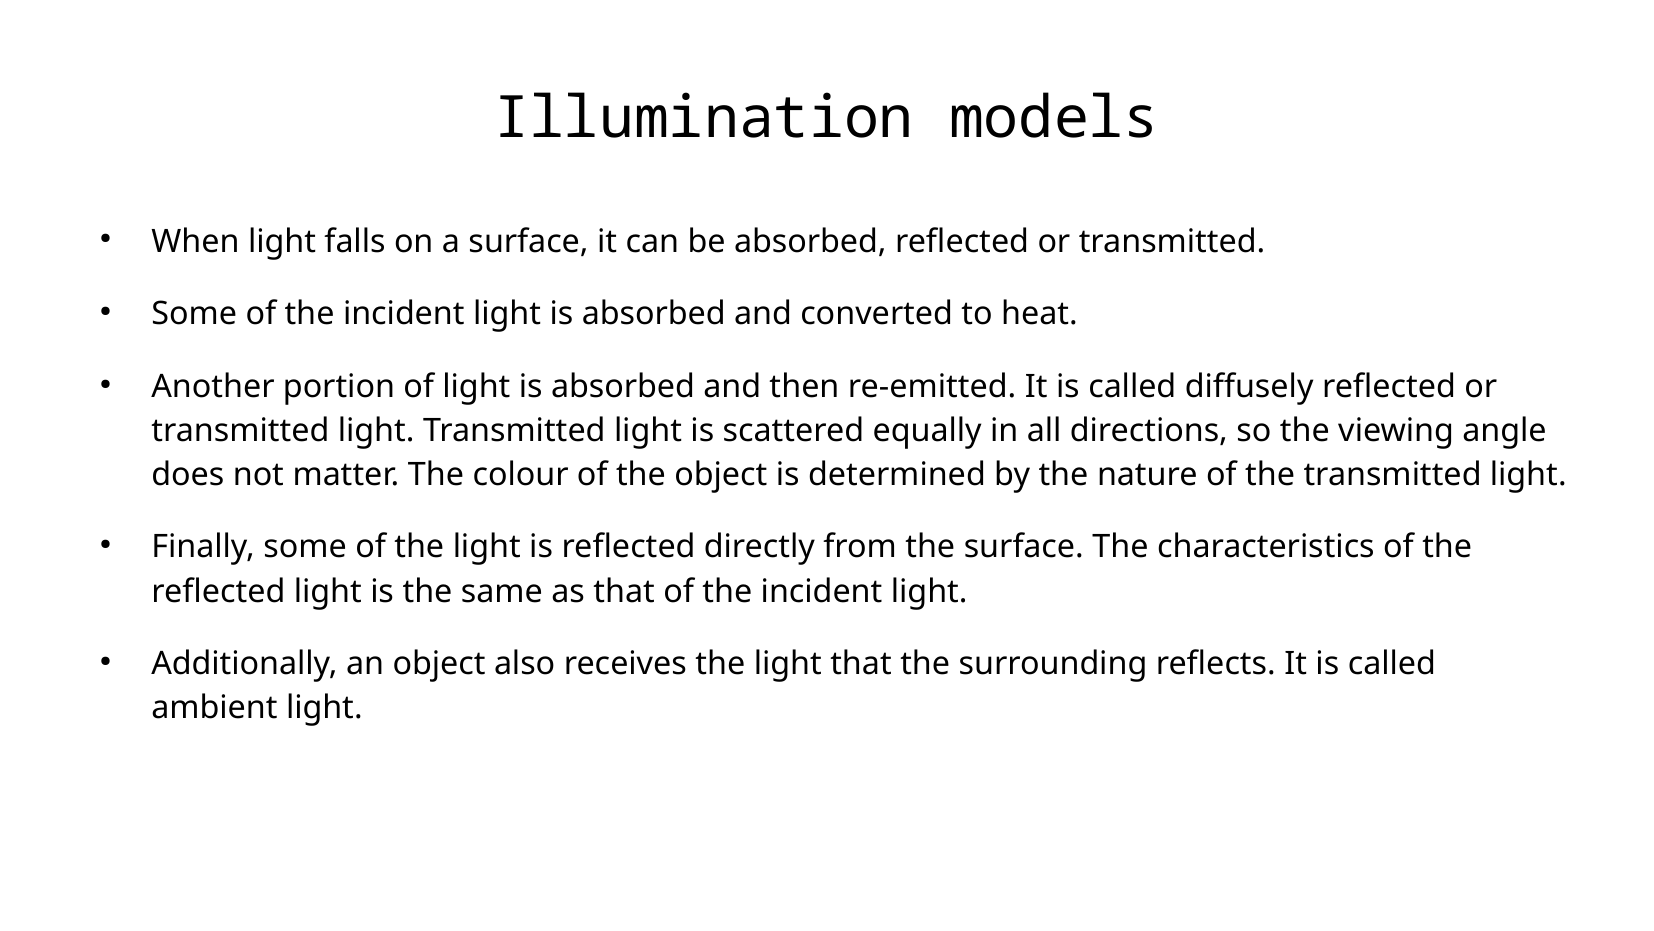

# Illumination models
When light falls on a surface, it can be absorbed, reflected or transmitted.
Some of the incident light is absorbed and converted to heat.
Another portion of light is absorbed and then re-emitted. It is called diffusely reflected or transmitted light. Transmitted light is scattered equally in all directions, so the viewing angle does not matter. The colour of the object is determined by the nature of the transmitted light.
Finally, some of the light is reflected directly from the surface. The characteristics of the reflected light is the same as that of the incident light.
Additionally, an object also receives the light that the surrounding reflects. It is called ambient light.